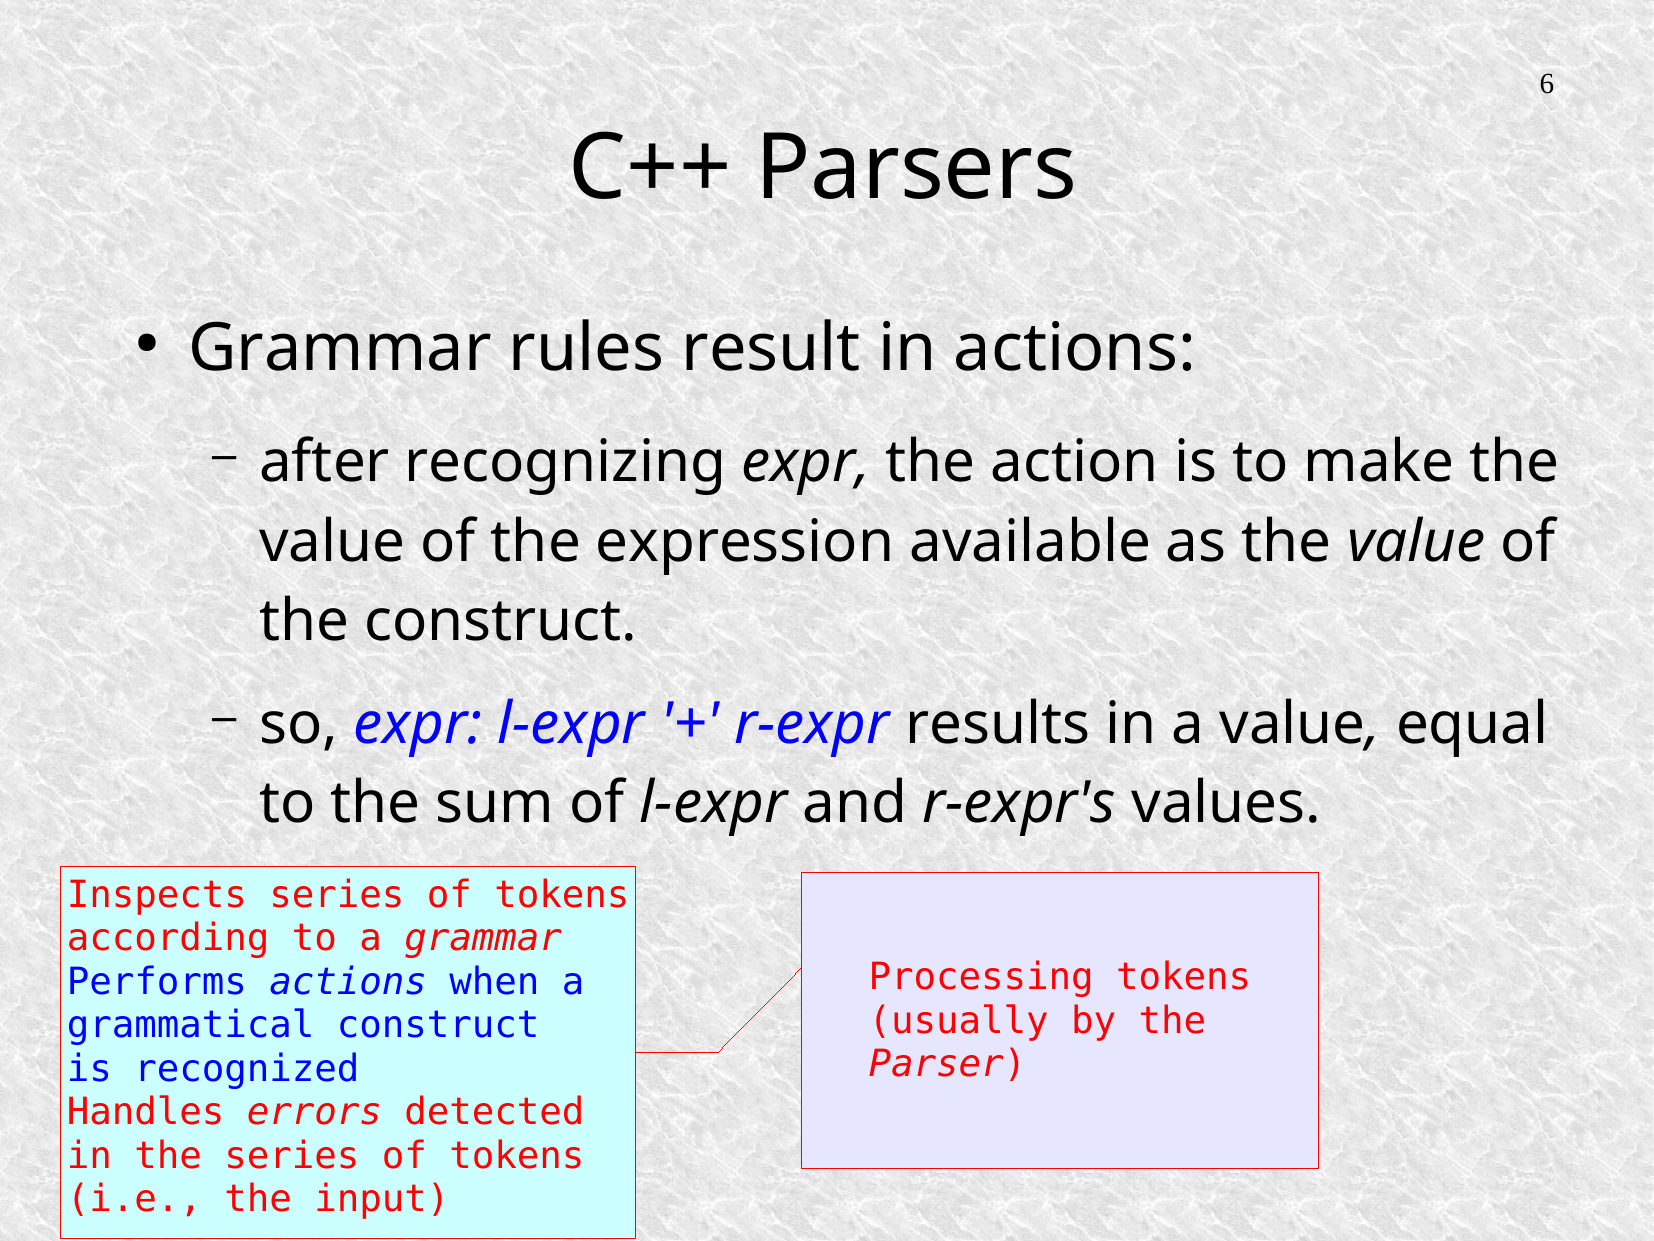

# C++ Parsers
6
Grammar rules result in actions:
after recognizing expr, the action is to make the value of the expression available as the value of the construct.
so, expr: l-expr '+' r-expr results in a value, equal to the sum of l-expr and r-expr's values.
Processing tokens
(usually by the
Parser)